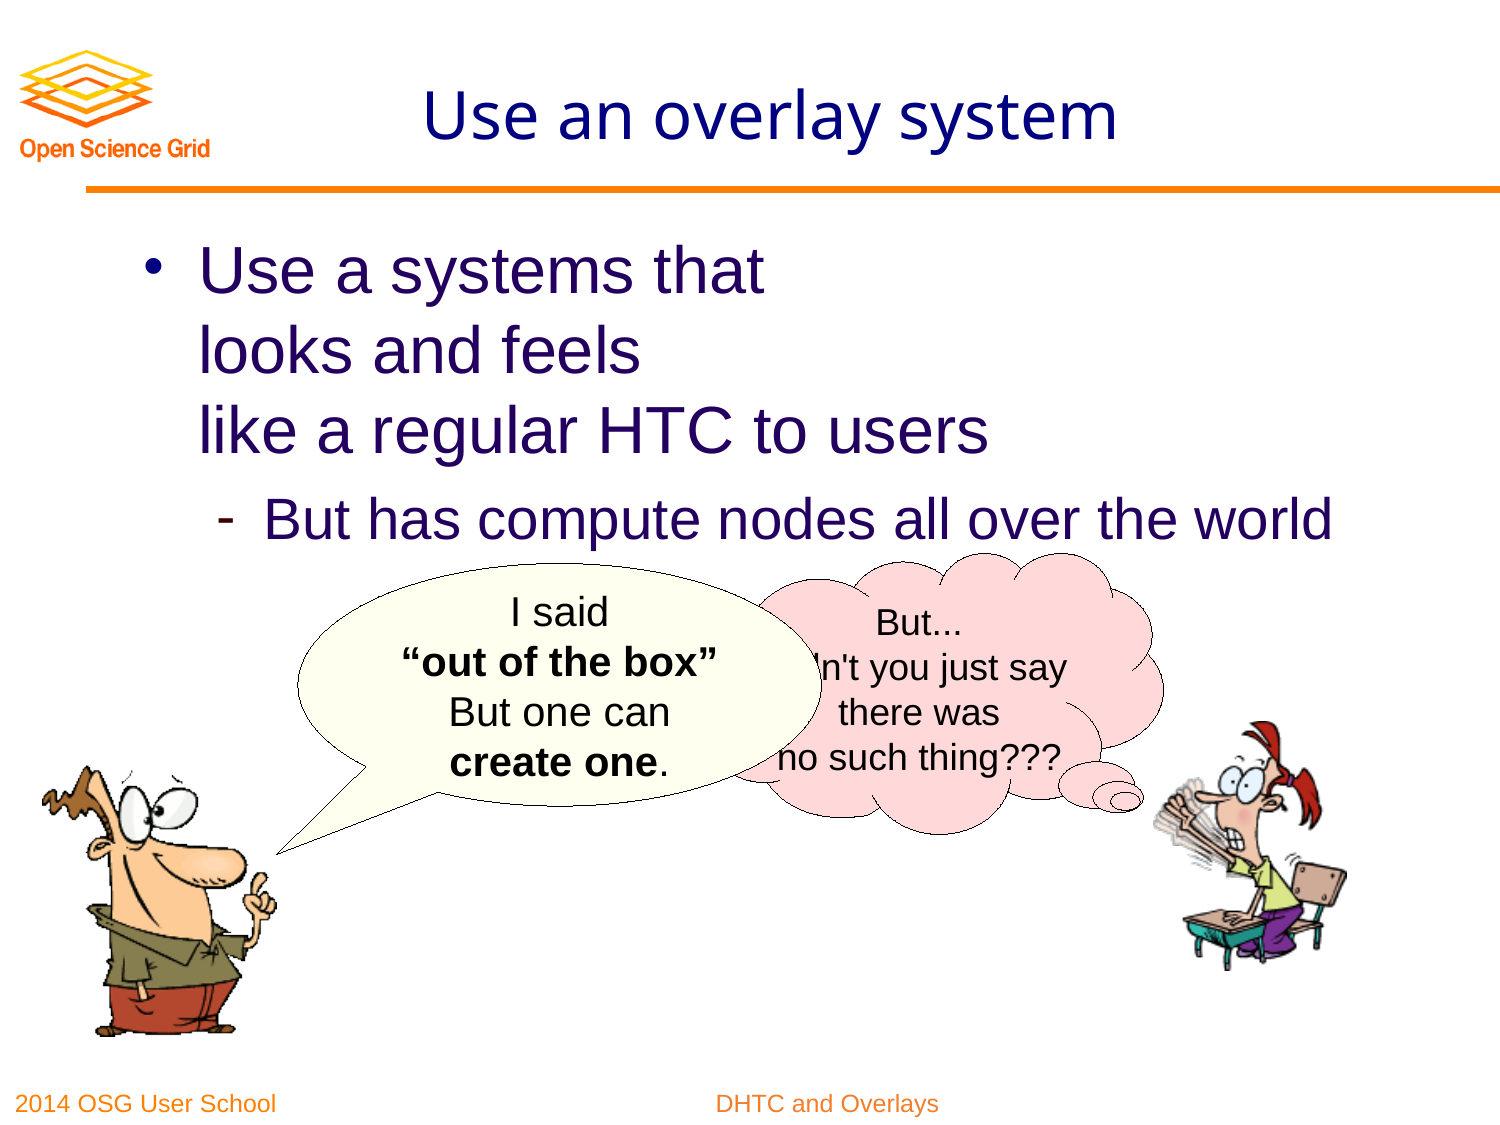

# Use an overlay system
Use a systems that
looks and feels
like a regular HTC to users
But has compute nodes all over the world
But...
didn't you just say
there was
no such thing???
I said
“out of the box”
But one can
create one.